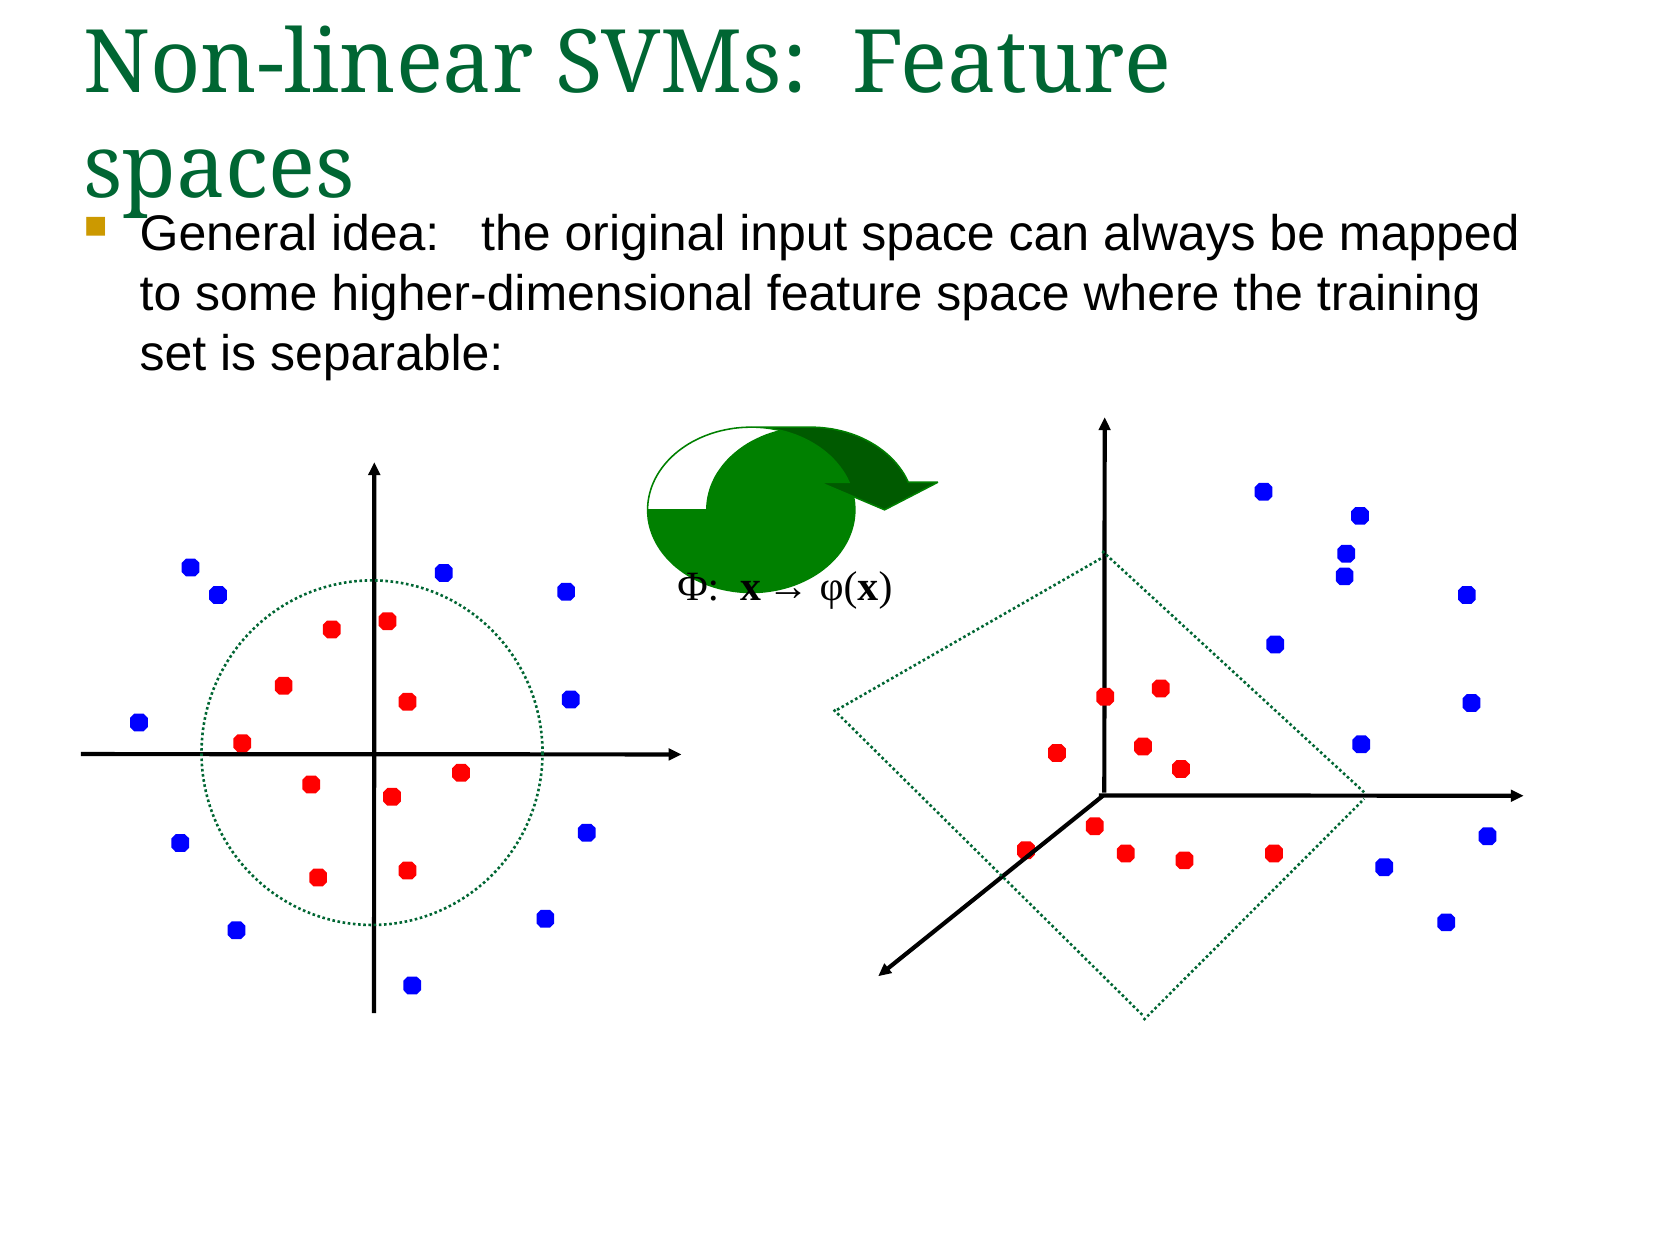

Non-linear SVMs: Feature spaces
General idea: the original input space can always be mapped to some higher-dimensional feature space where the training set is separable:
Φ: x → φ(x)